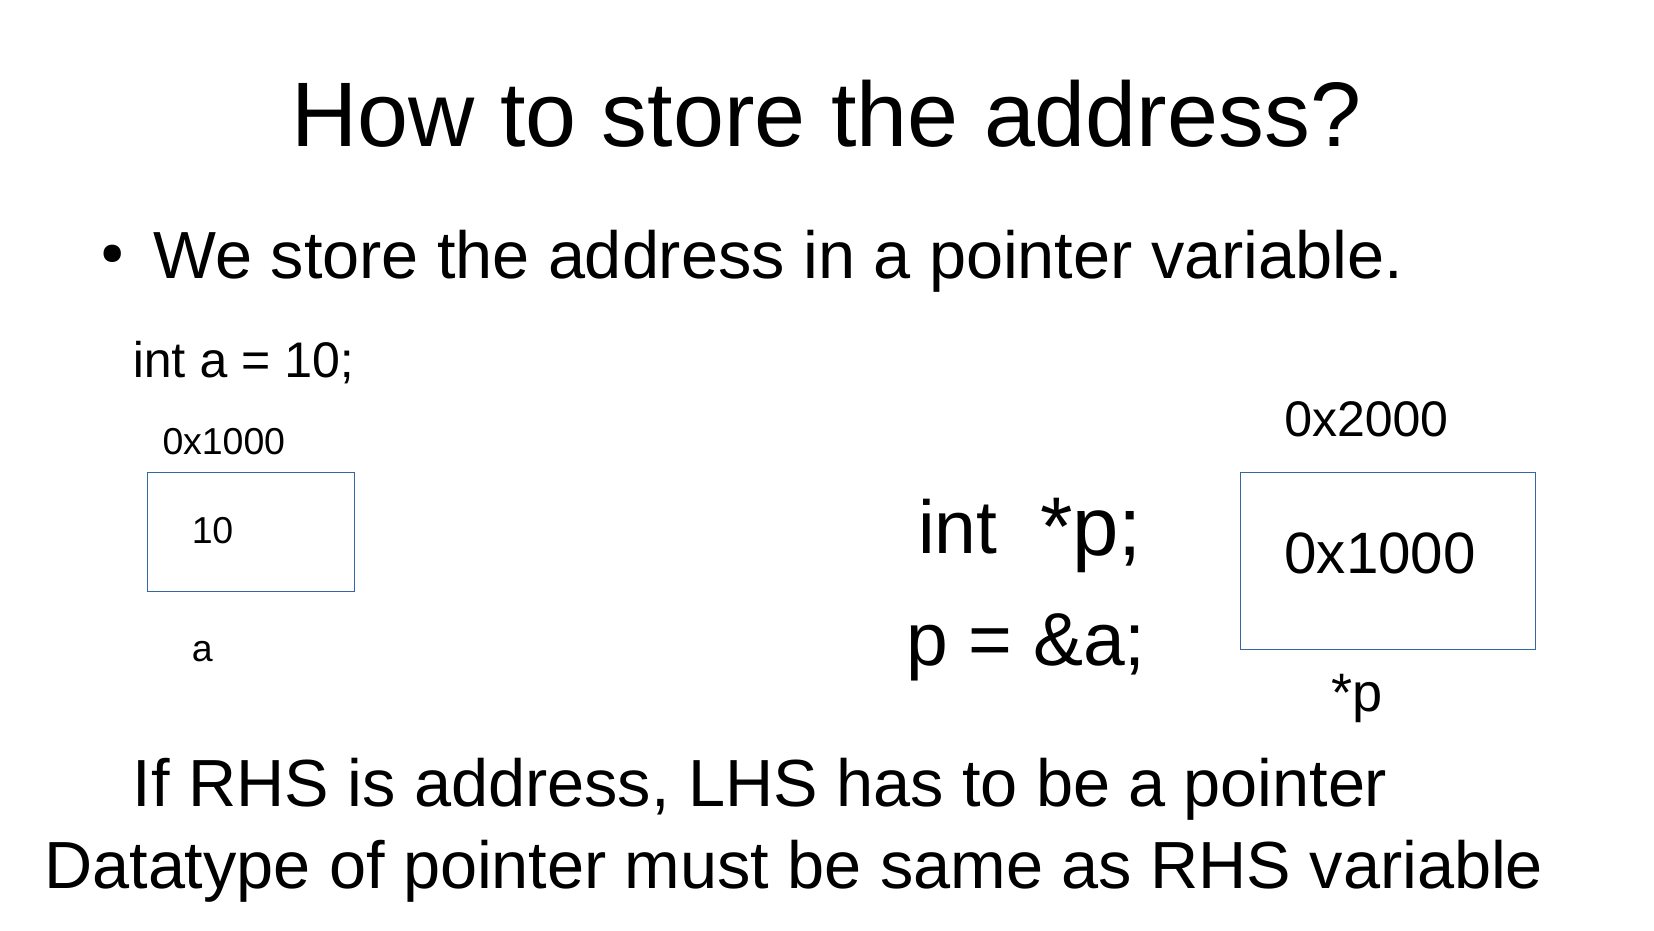

# How to store the address?
We store the address in a pointer variable.
int a = 10;
0x2000
0x1000
 *p;
int
10
0x1000
p = &a;
a
*p
If RHS is address, LHS has to be a pointer
Datatype of pointer must be same as RHS variable